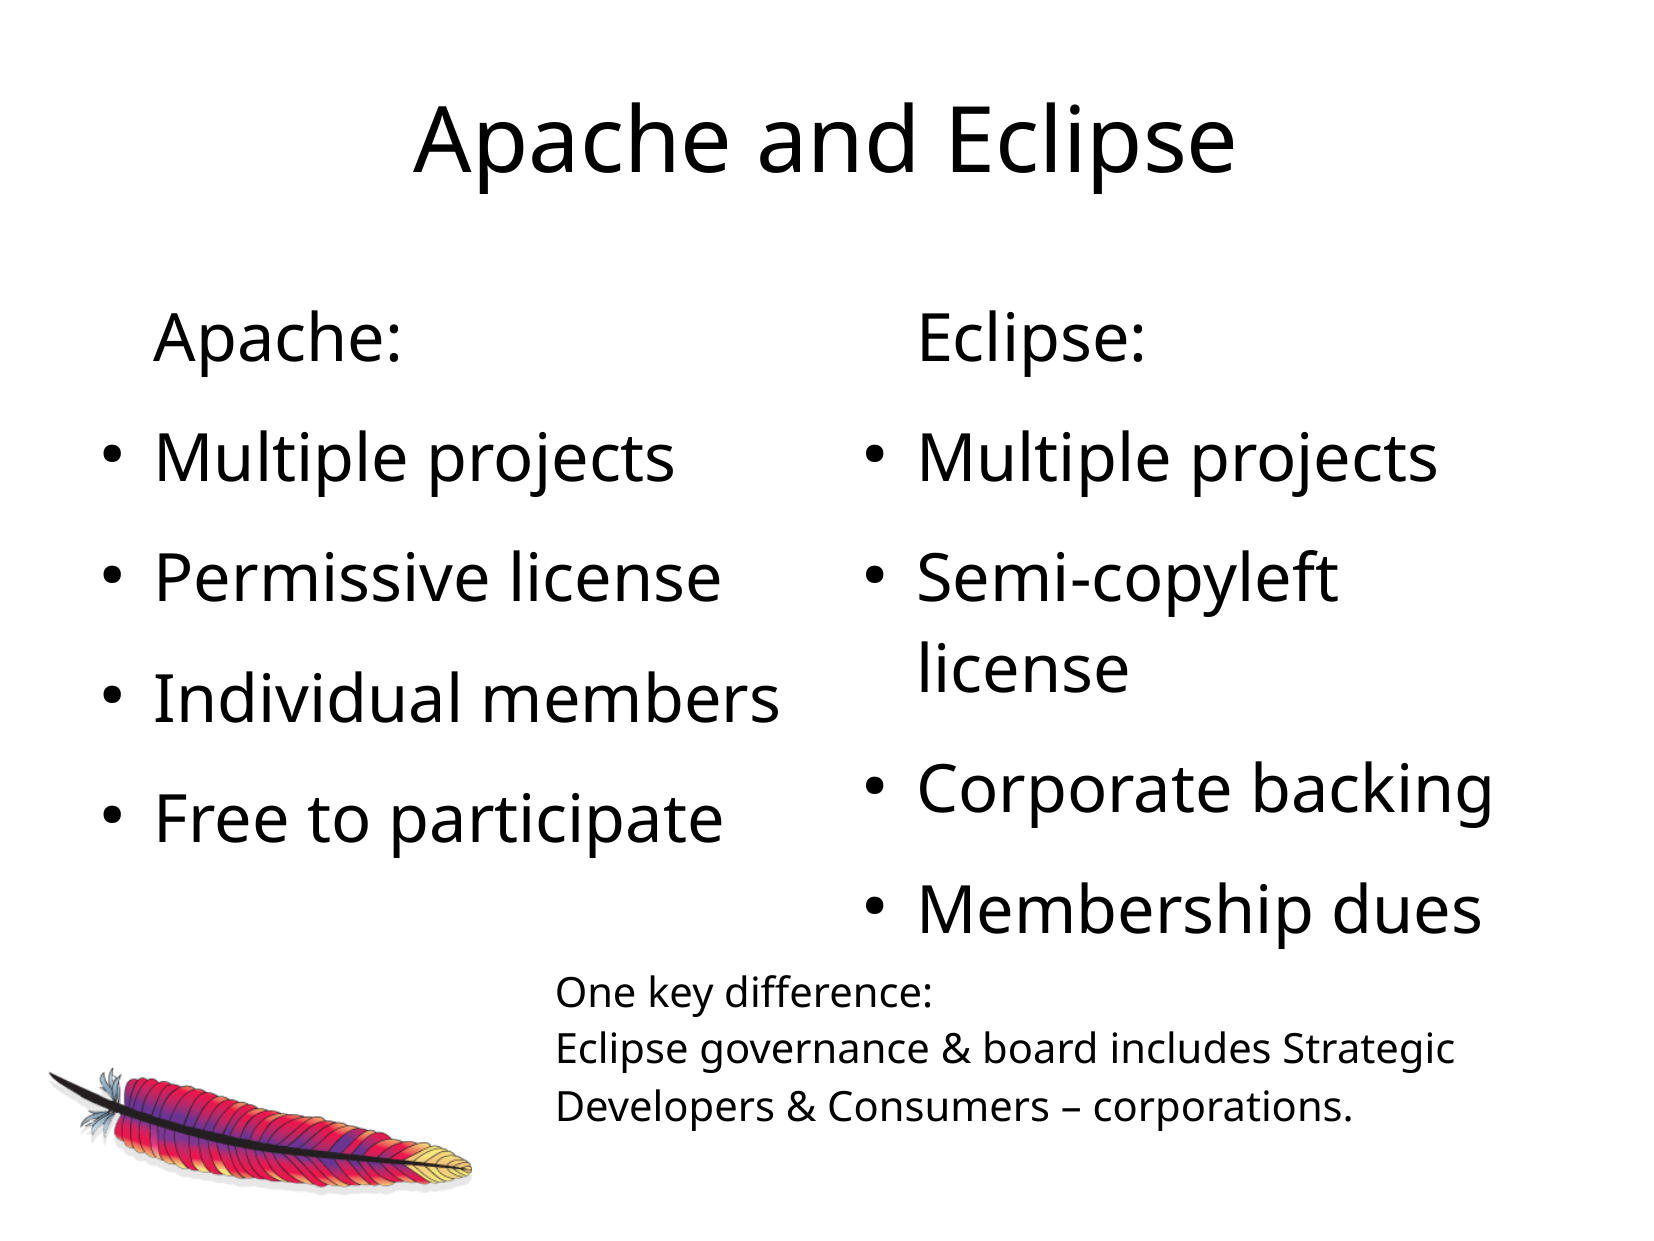

# Apache and Eclipse
Apache:
Multiple projects
Permissive license
Individual members
Free to participate
Eclipse:
Multiple projects
Semi-copyleft license
Corporate backing
Membership dues
One key difference:
Eclipse governance & board includes Strategic Developers & Consumers – corporations.